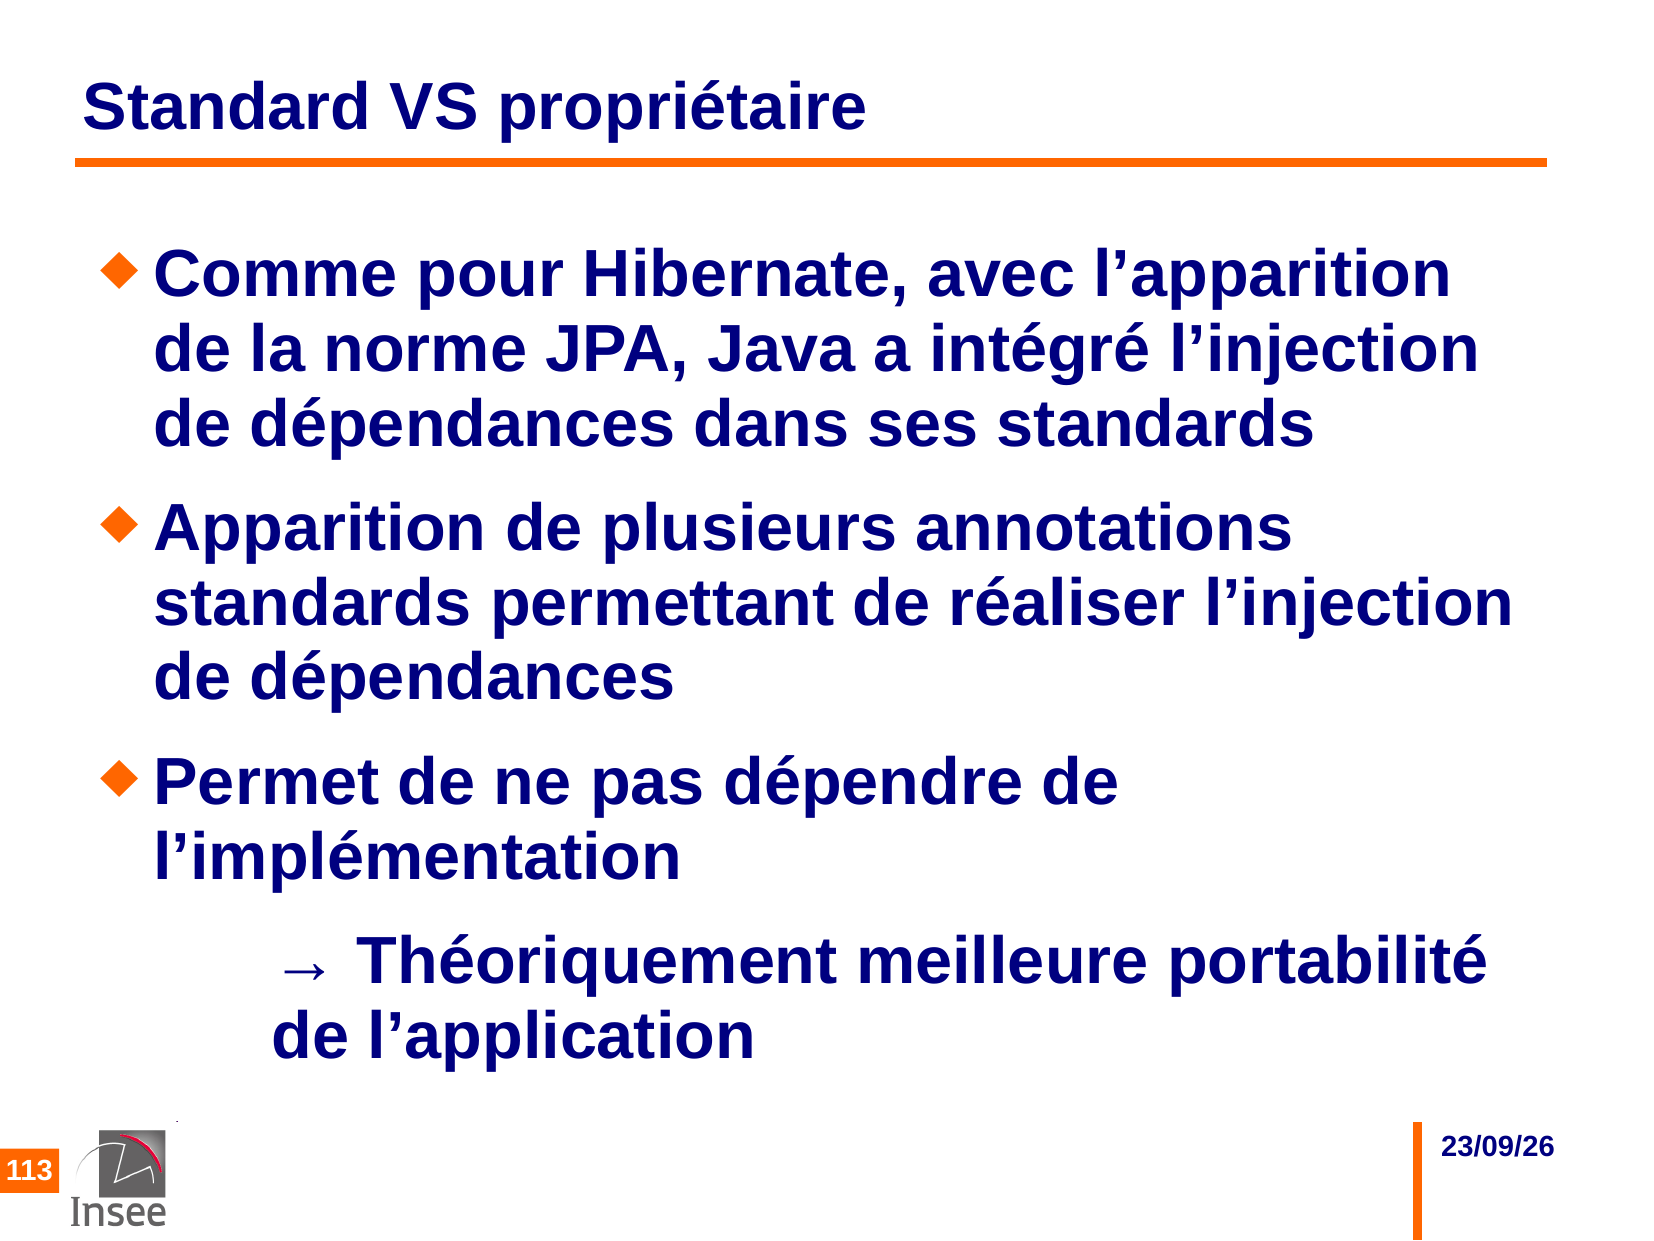

# Standard VS propriétaire
Comme pour Hibernate, avec l’apparition de la norme JPA, Java a intégré l’injection de dépendances dans ses standards
Apparition de plusieurs annotations standards permettant de réaliser l’injection de dépendances
Permet de ne pas dépendre de l’implémentation
→ Théoriquement meilleure portabilité de l’application
113